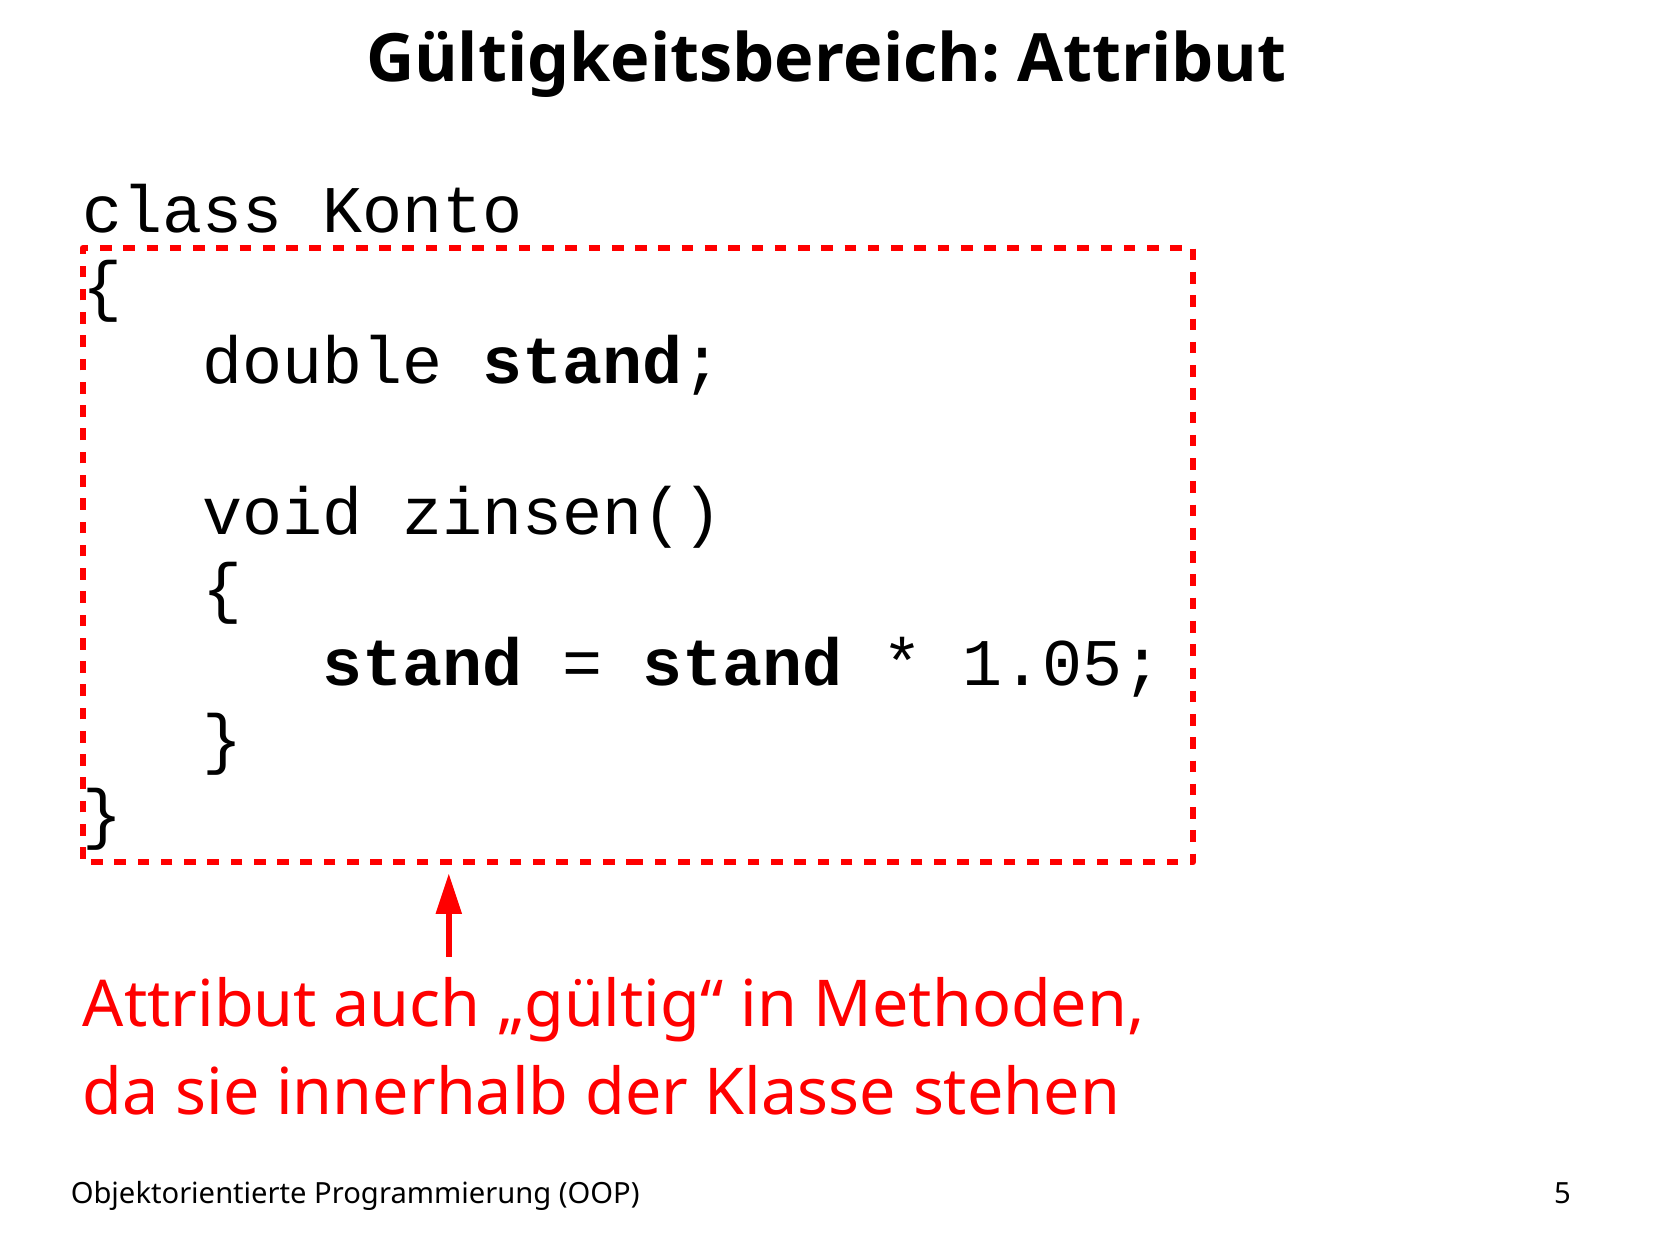

# Gültigkeitsbereich: Attribut
class Konto
{
 double stand;
 void zinsen()
 {
 stand = stand * 1.05;
 }
}
Attribut auch „gültig“ in Methoden,
da sie innerhalb der Klasse stehen
Objektorientierte Programmierung (OOP)
5